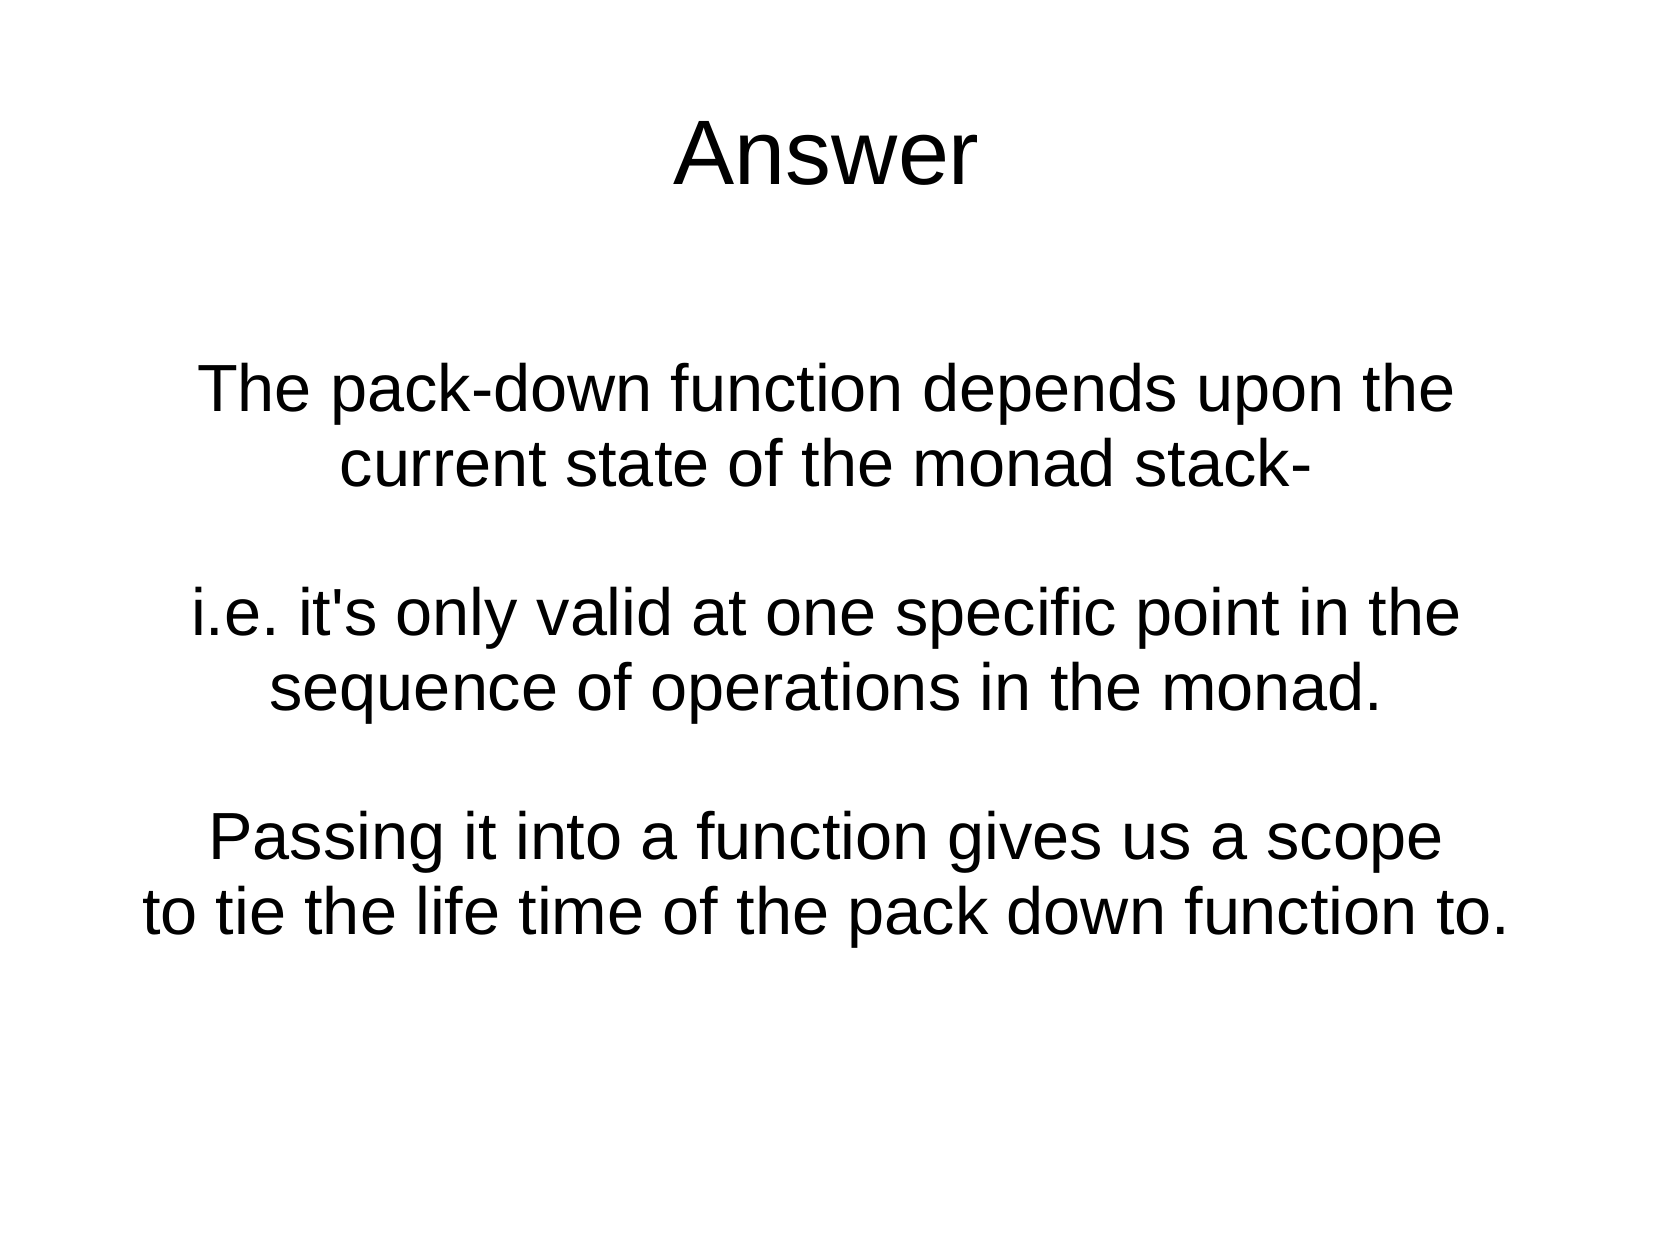

# Answer
The pack-down function depends upon the
current state of the monad stack-
i.e. it's only valid at one specific point in the
sequence of operations in the monad.
Passing it into a function gives us a scope
to tie the life time of the pack down function to.